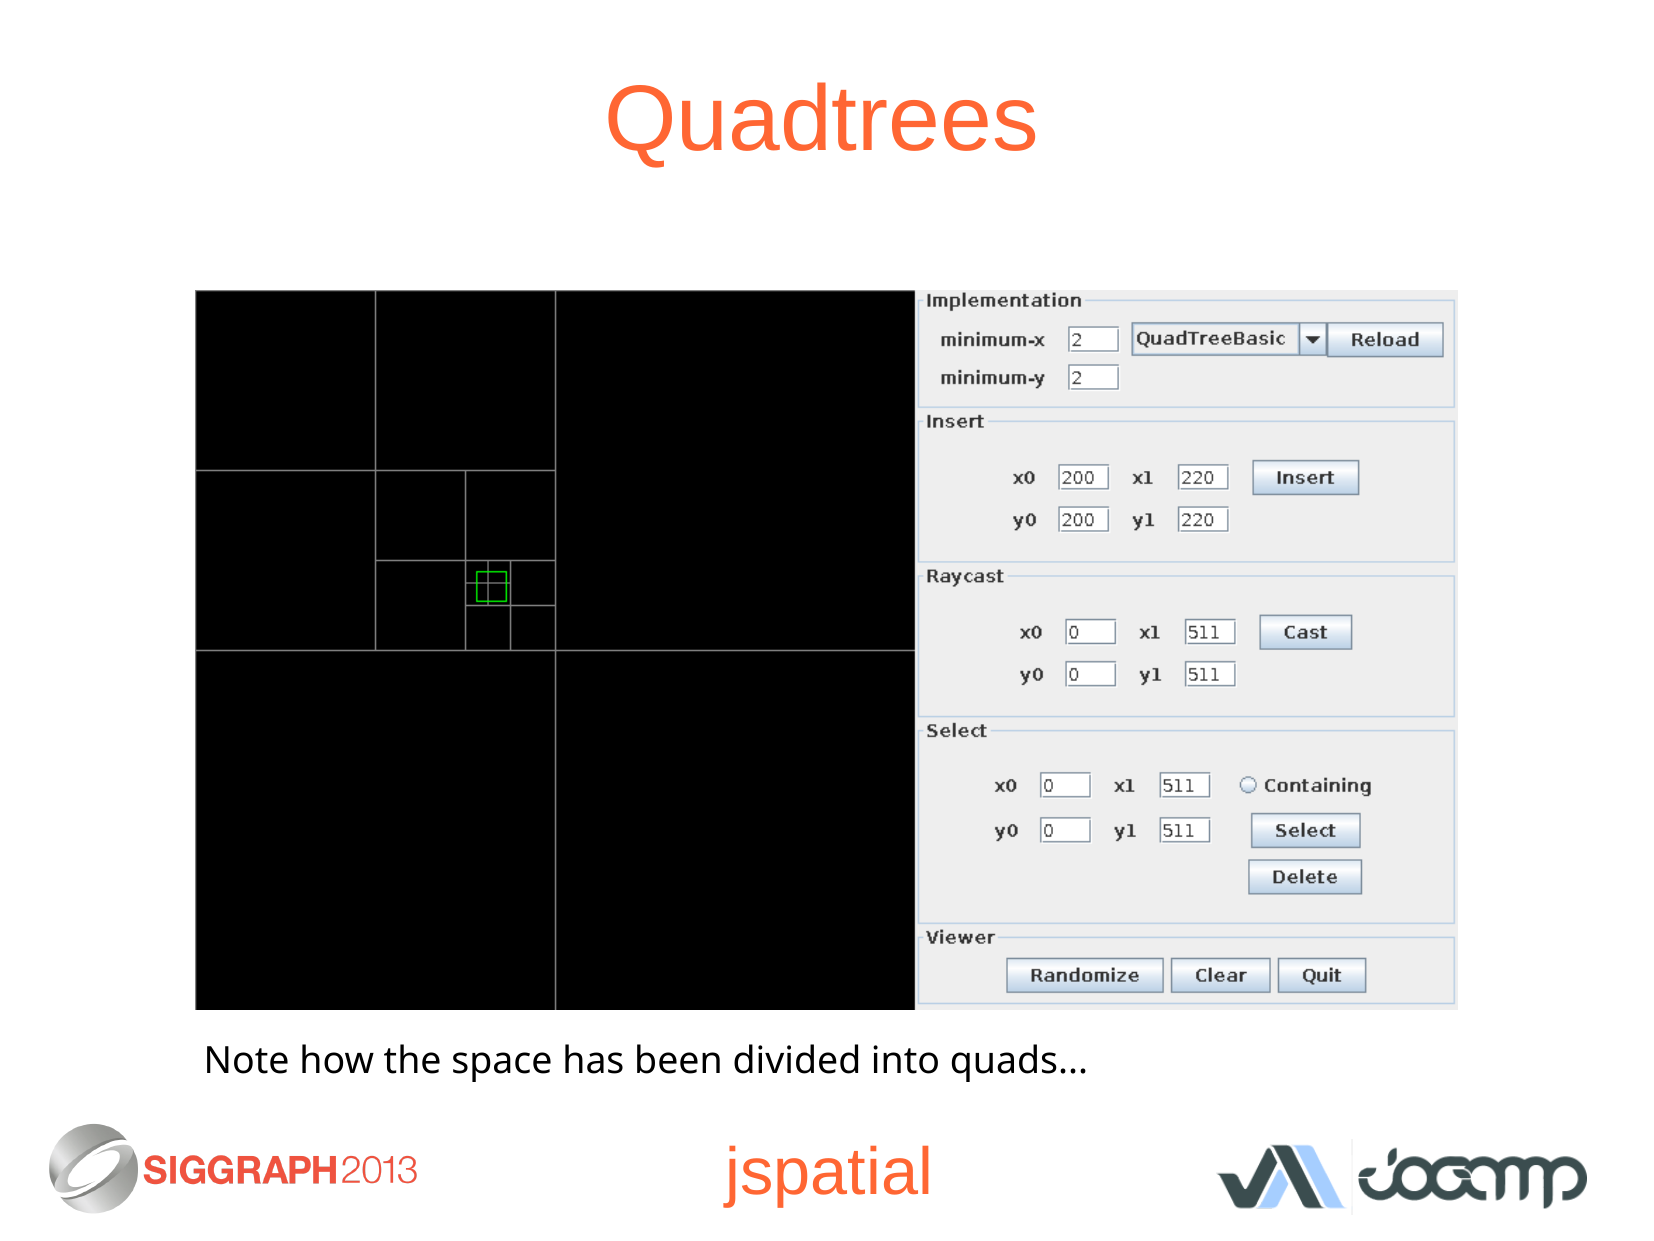

# Quadtrees
Note how the space has been divided into quads...
jspatial